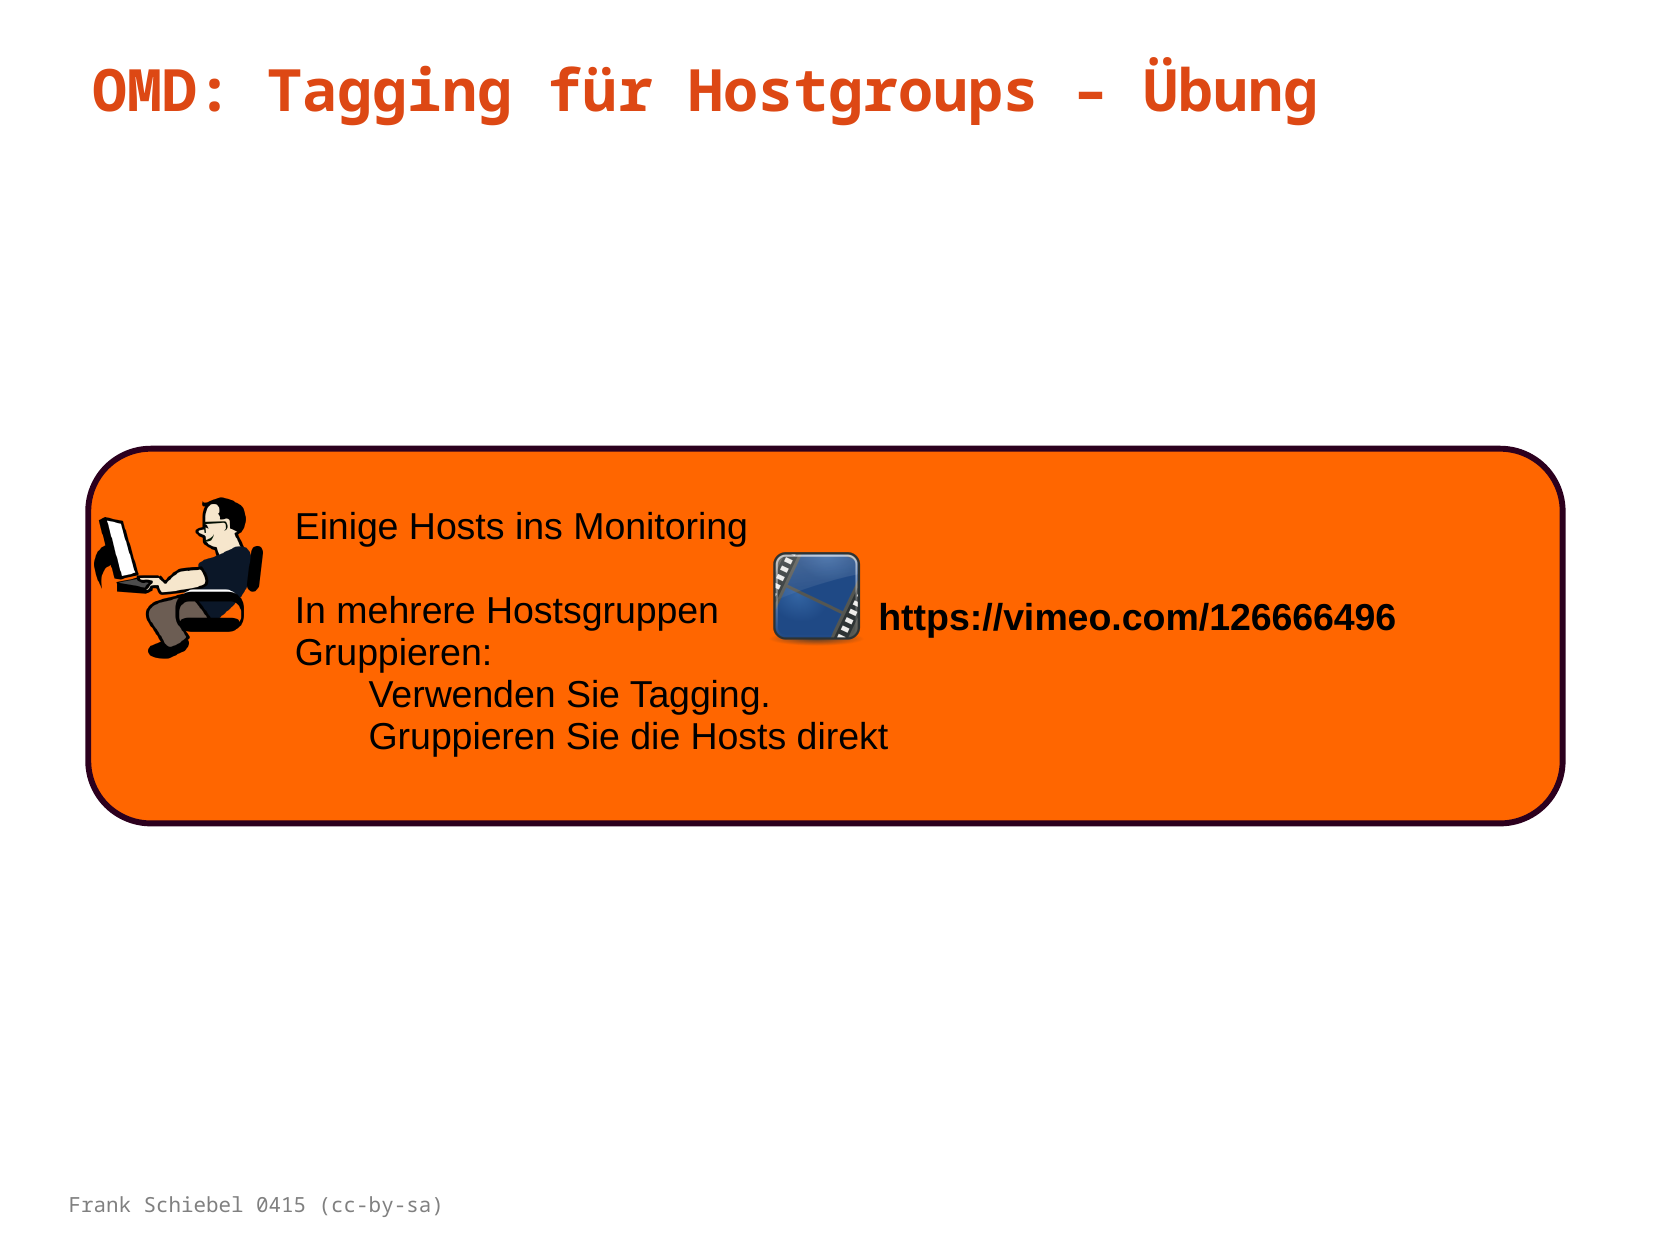

OMD: Tagging für Hostgroups – Übung
Einige Hosts ins Monitoring
In mehrere Hostsgruppen
Gruppieren:
	Verwenden Sie Tagging.
	Gruppieren Sie die Hosts direkt
https://vimeo.com/126666496